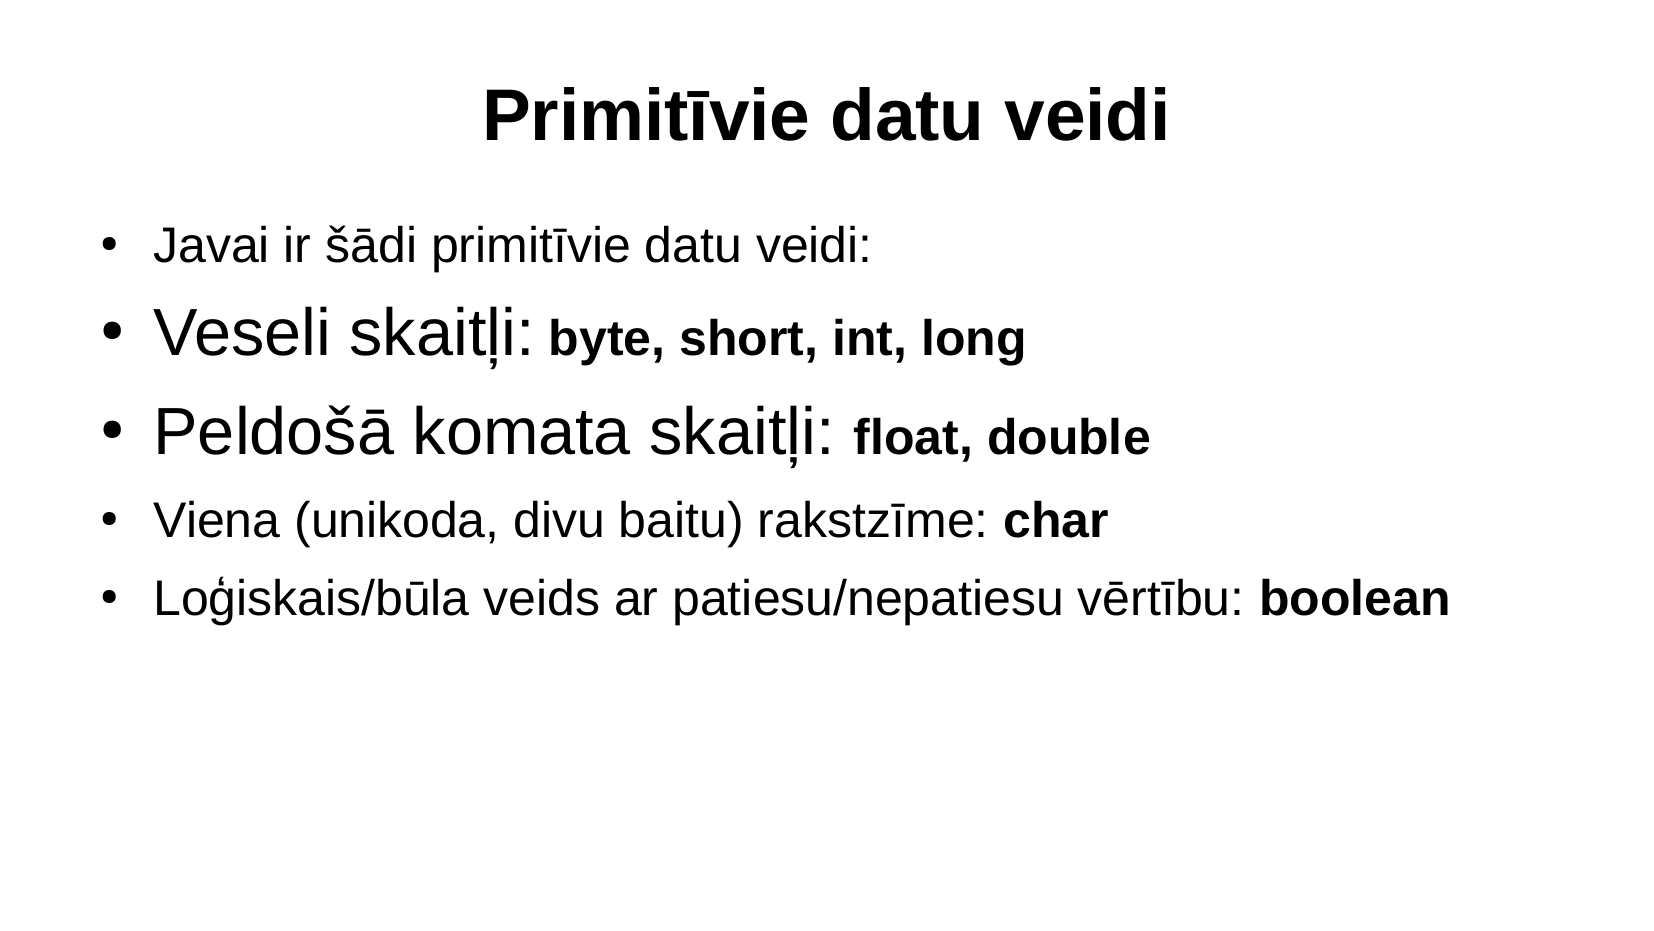

# Primitīvie datu veidi
Javai ir šādi primitīvie datu veidi:
Veseli skaitļi: byte, short, int, long
Peldošā komata skaitļi: float, double
Viena (unikoda, divu baitu) rakstzīme: char
Loģiskais/būla veids ar patiesu/nepatiesu vērtību: boolean